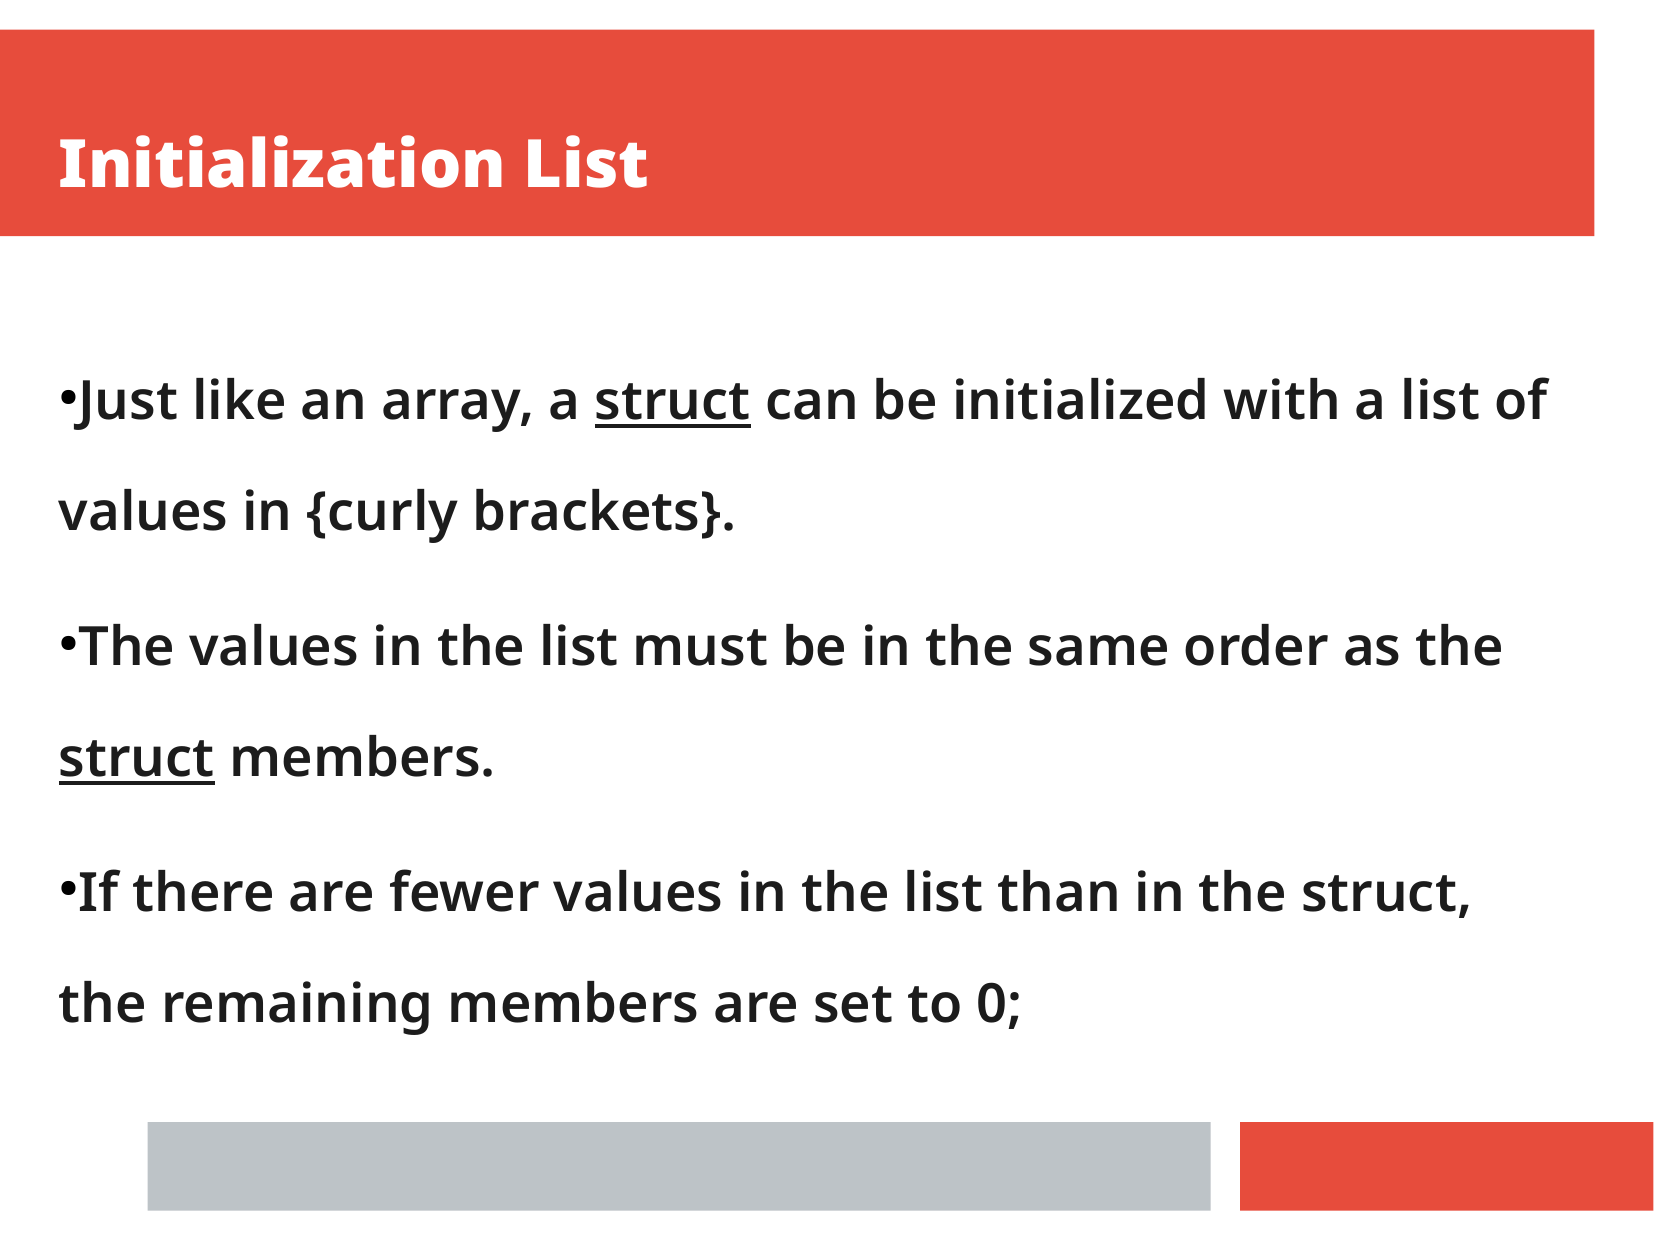

# Initialization List
Just like an array, a struct can be initialized with a list of values in {curly brackets}.
The values in the list must be in the same order as the struct members.
If there are fewer values in the list than in the struct, the remaining members are set to 0;